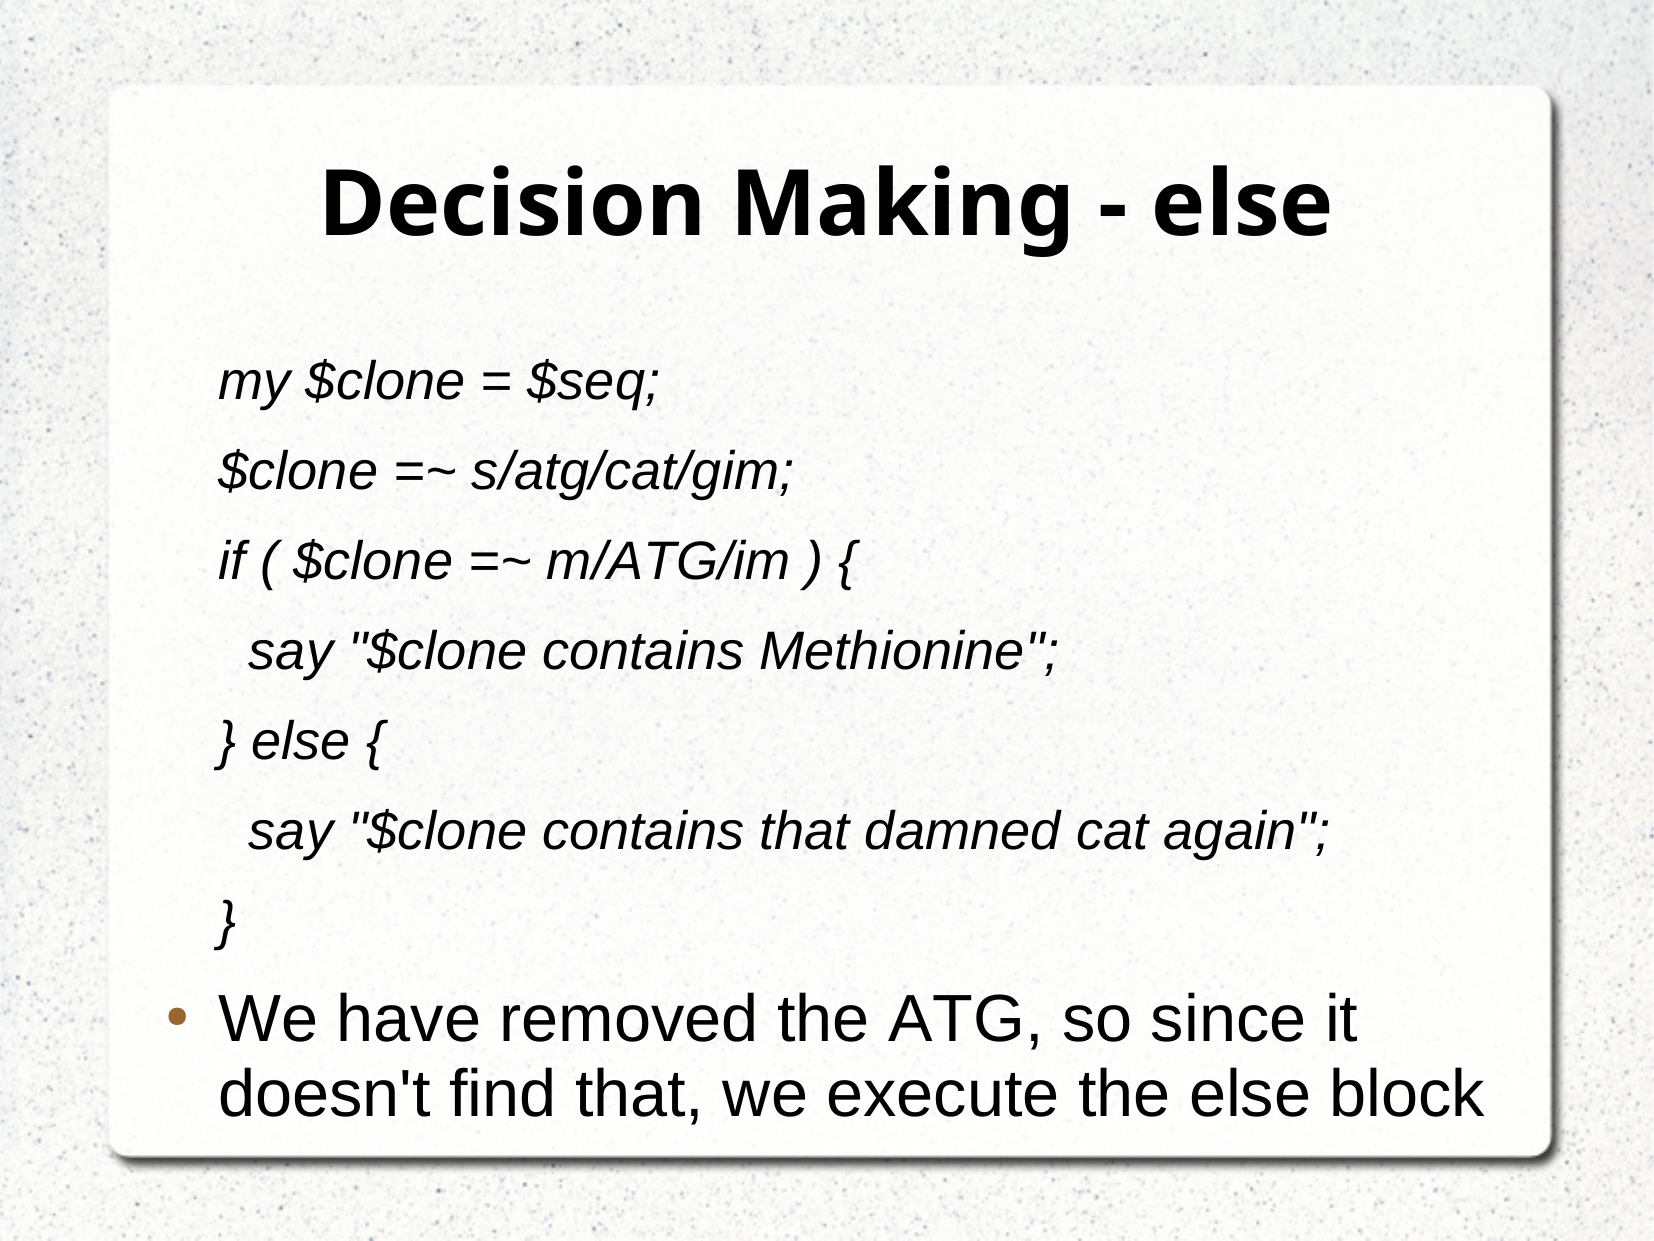

# Decision Making - else
my $clone = $seq;
$clone =~ s/atg/cat/gim;
if ( $clone =~ m/ATG/im ) {
 say "$clone contains Methionine";
} else {
 say "$clone contains that damned cat again";
}
We have removed the ATG, so since it doesn't find that, we execute the else block